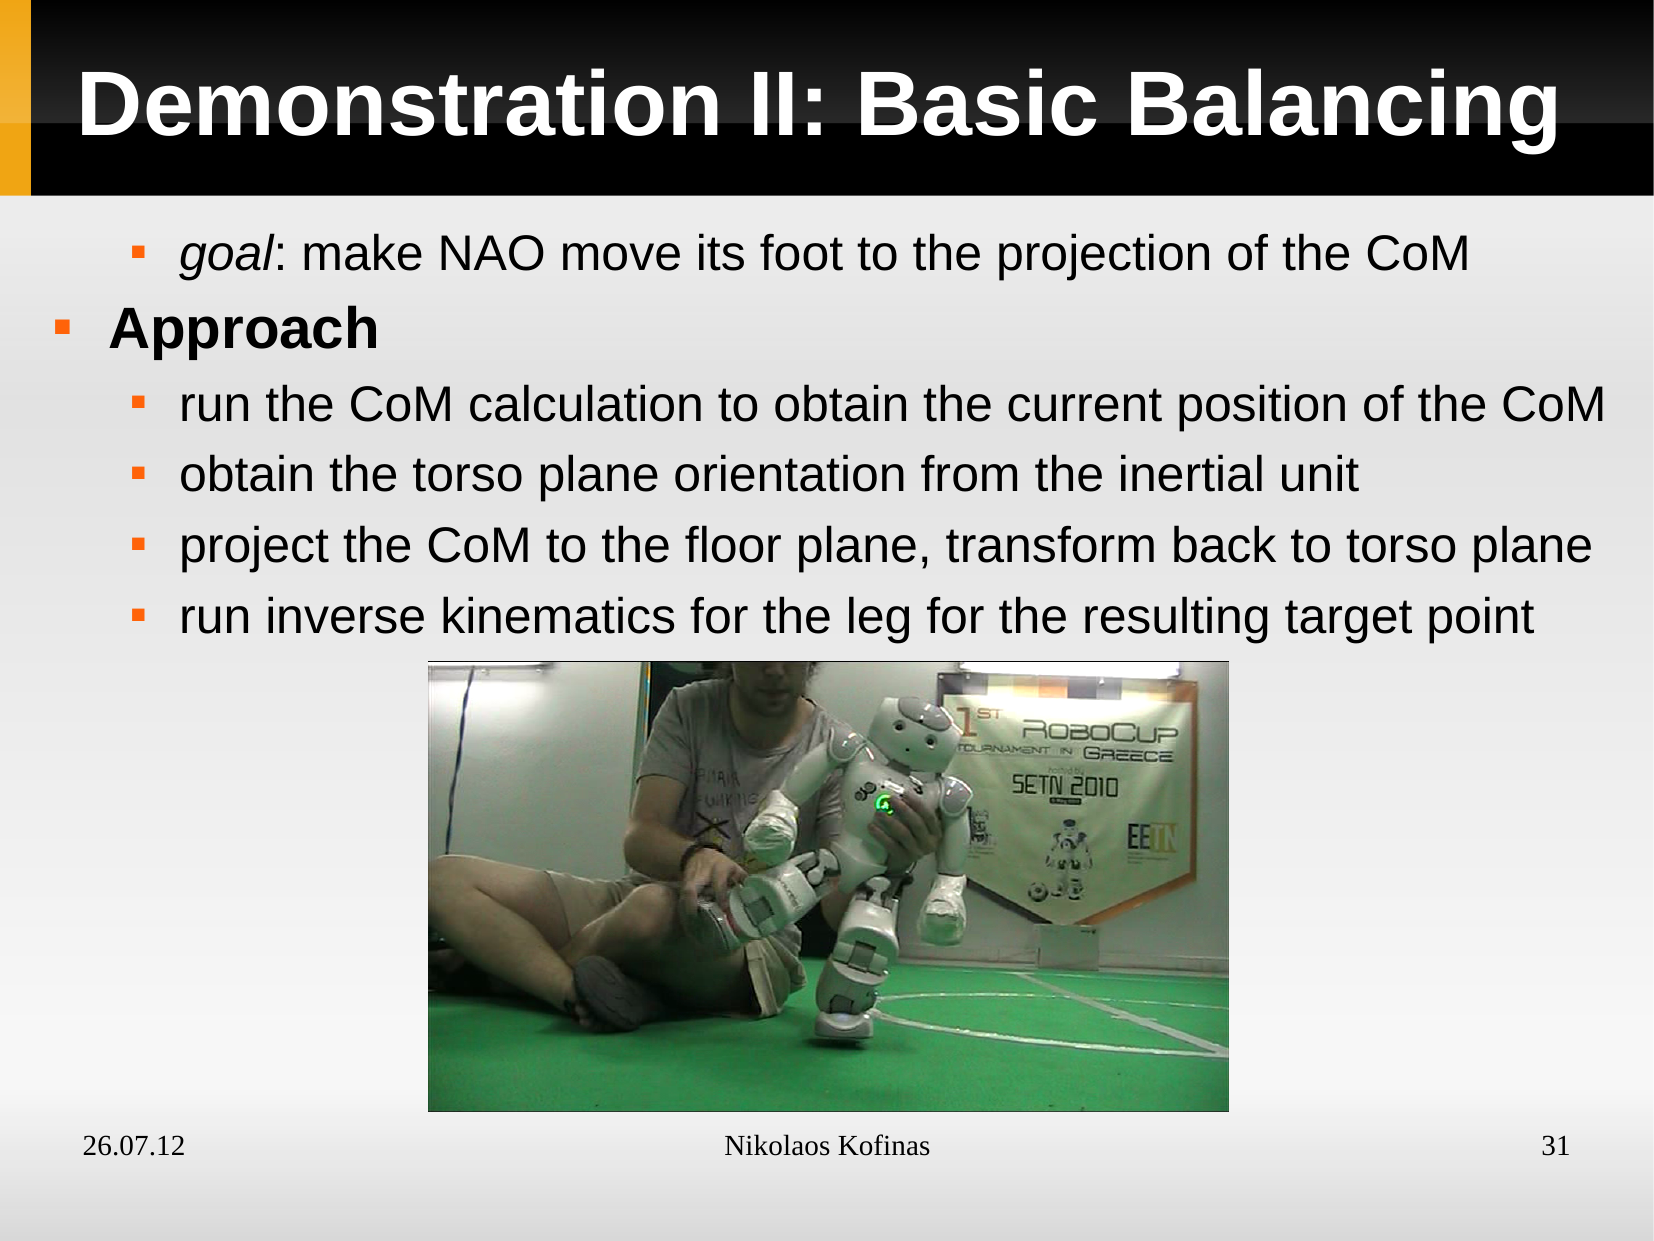

# Demonstration II: Basic Balancing
goal: make NAO move its foot to the projection of the CoM
Approach
run the CoM calculation to obtain the current position of the CoM
obtain the torso plane orientation from the inertial unit
project the CoM to the floor plane, transform back to torso plane
run inverse kinematics for the leg for the resulting target point
26.07.12
Νικόλαος Κοφινάς
31